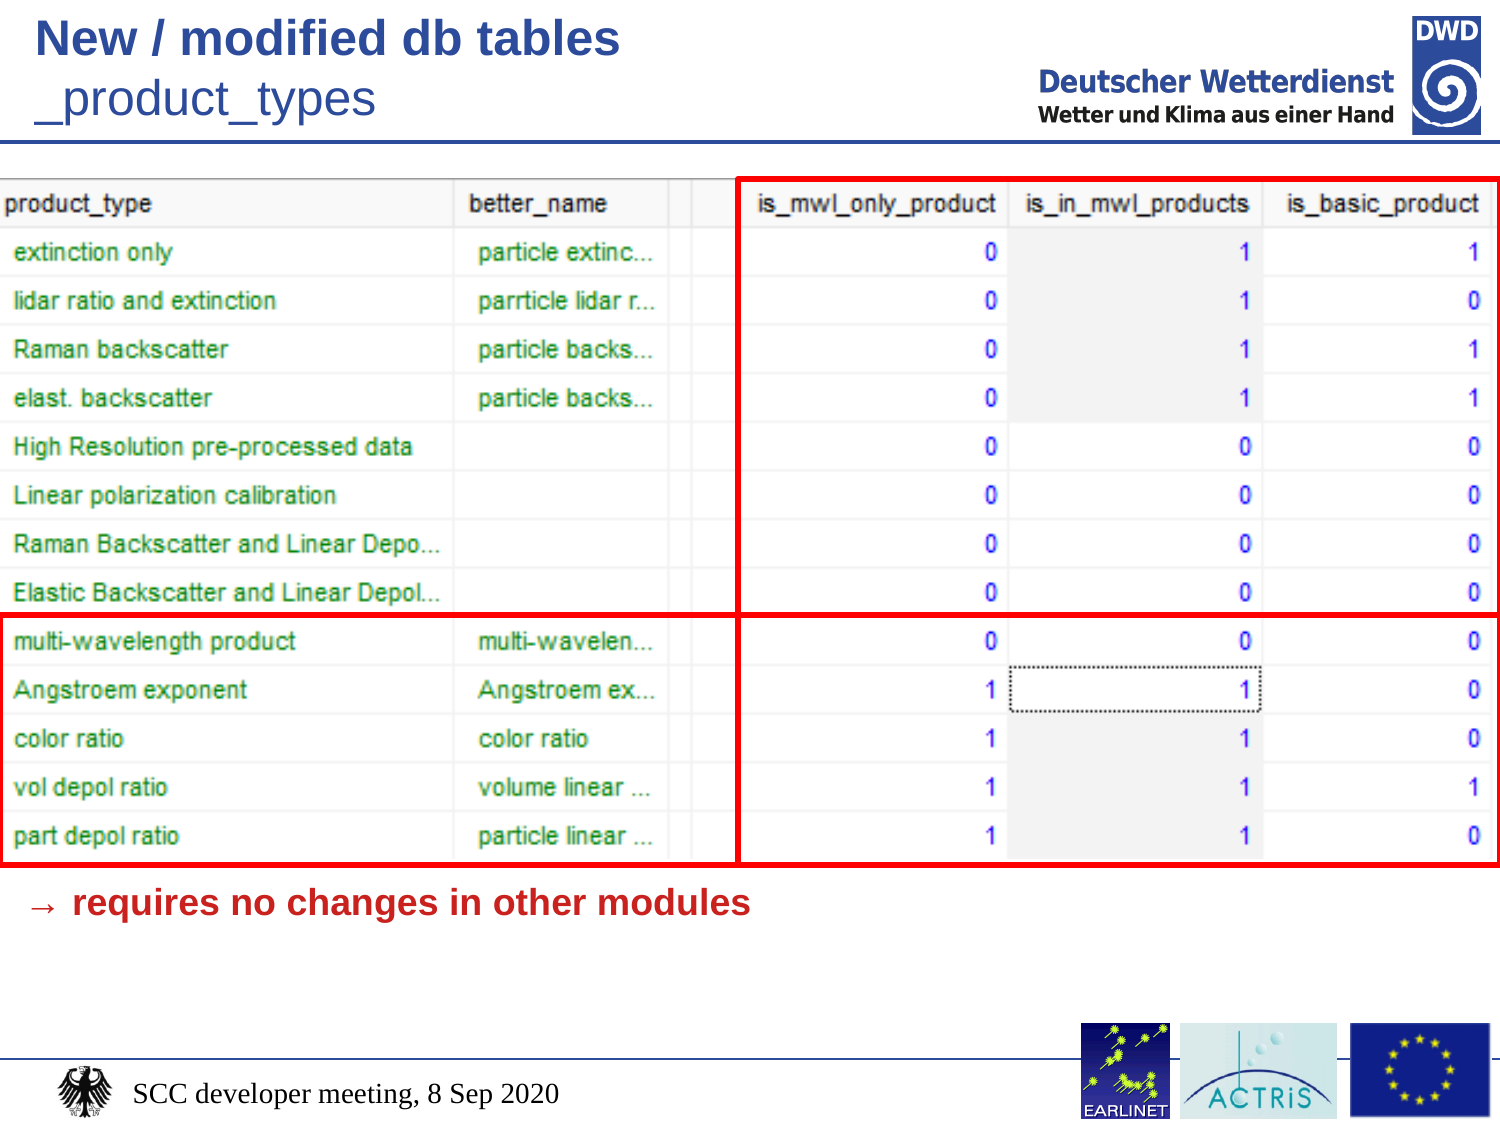

New / modified db tables
_product_types
→ requires no changes in other modules